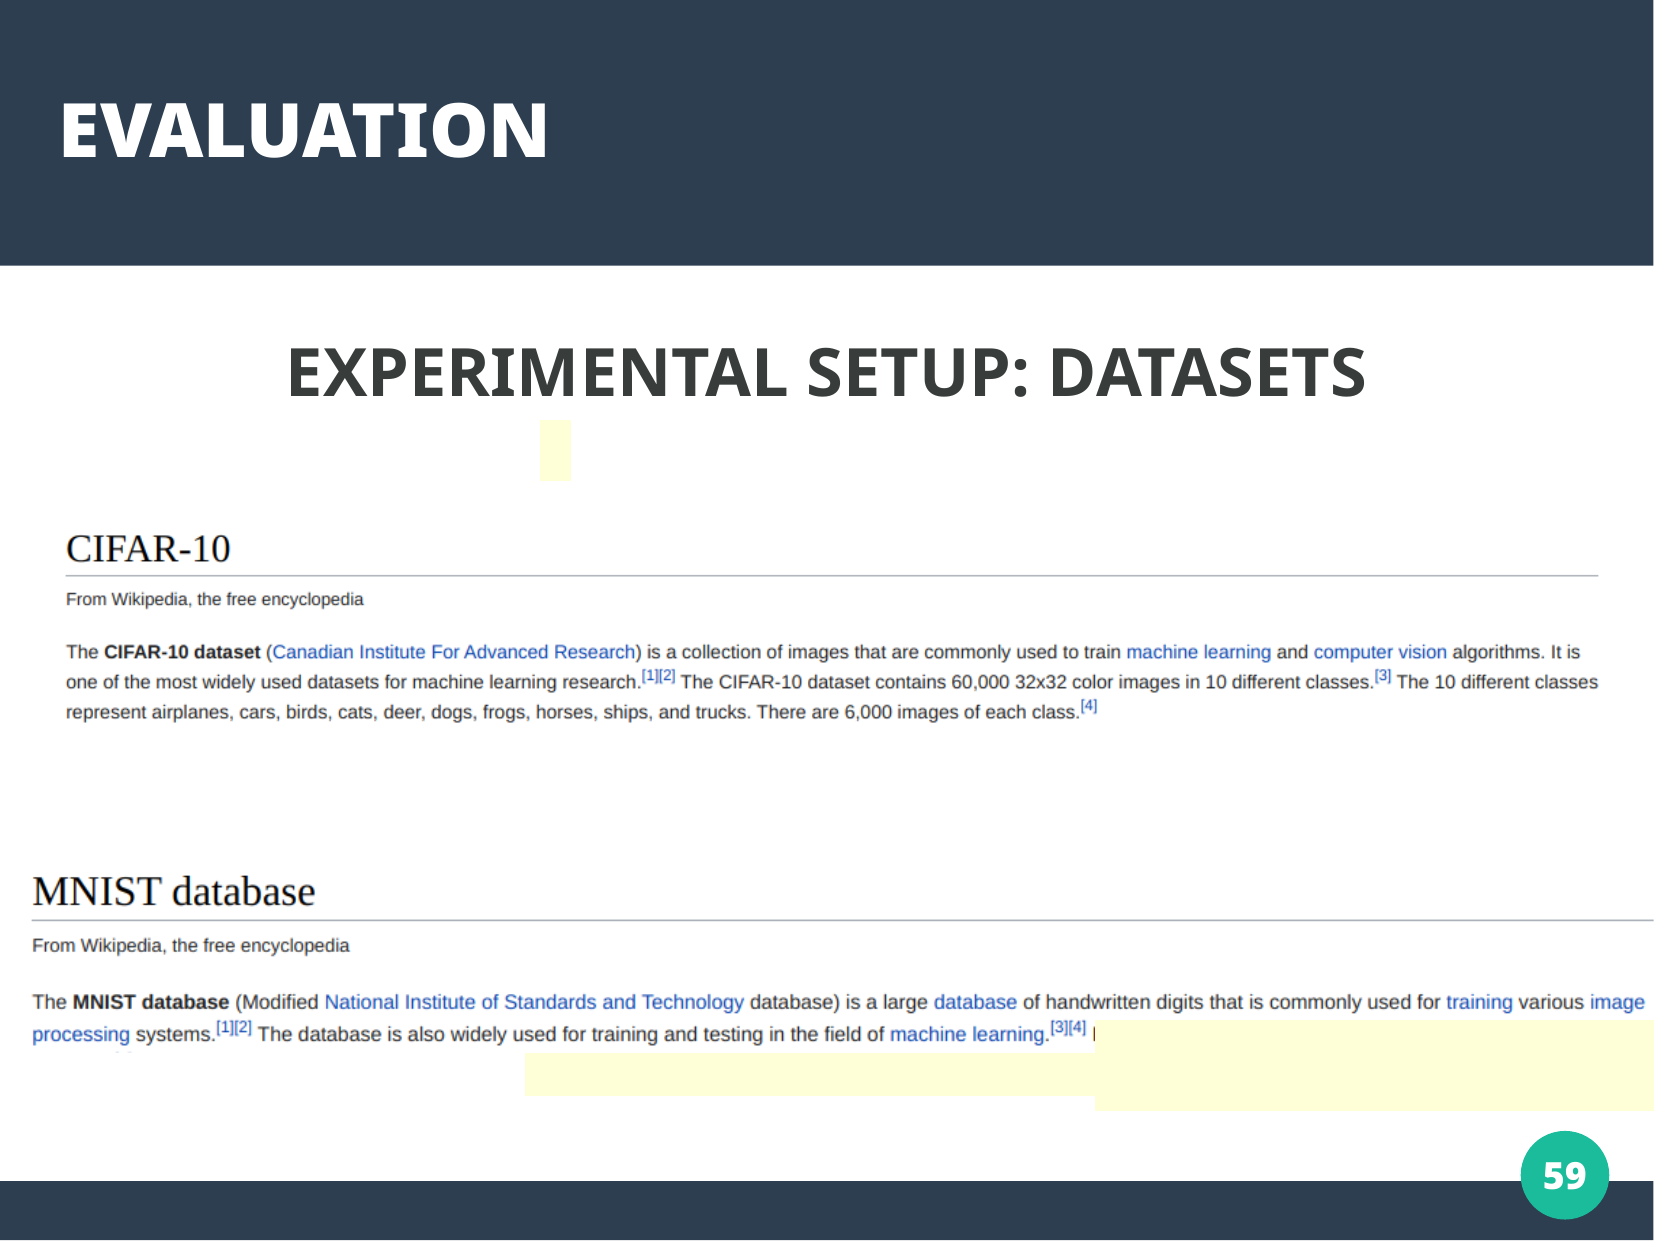

# EVALUATION
EXPERIMENTAL SETUP: DATASETS
DOG
59